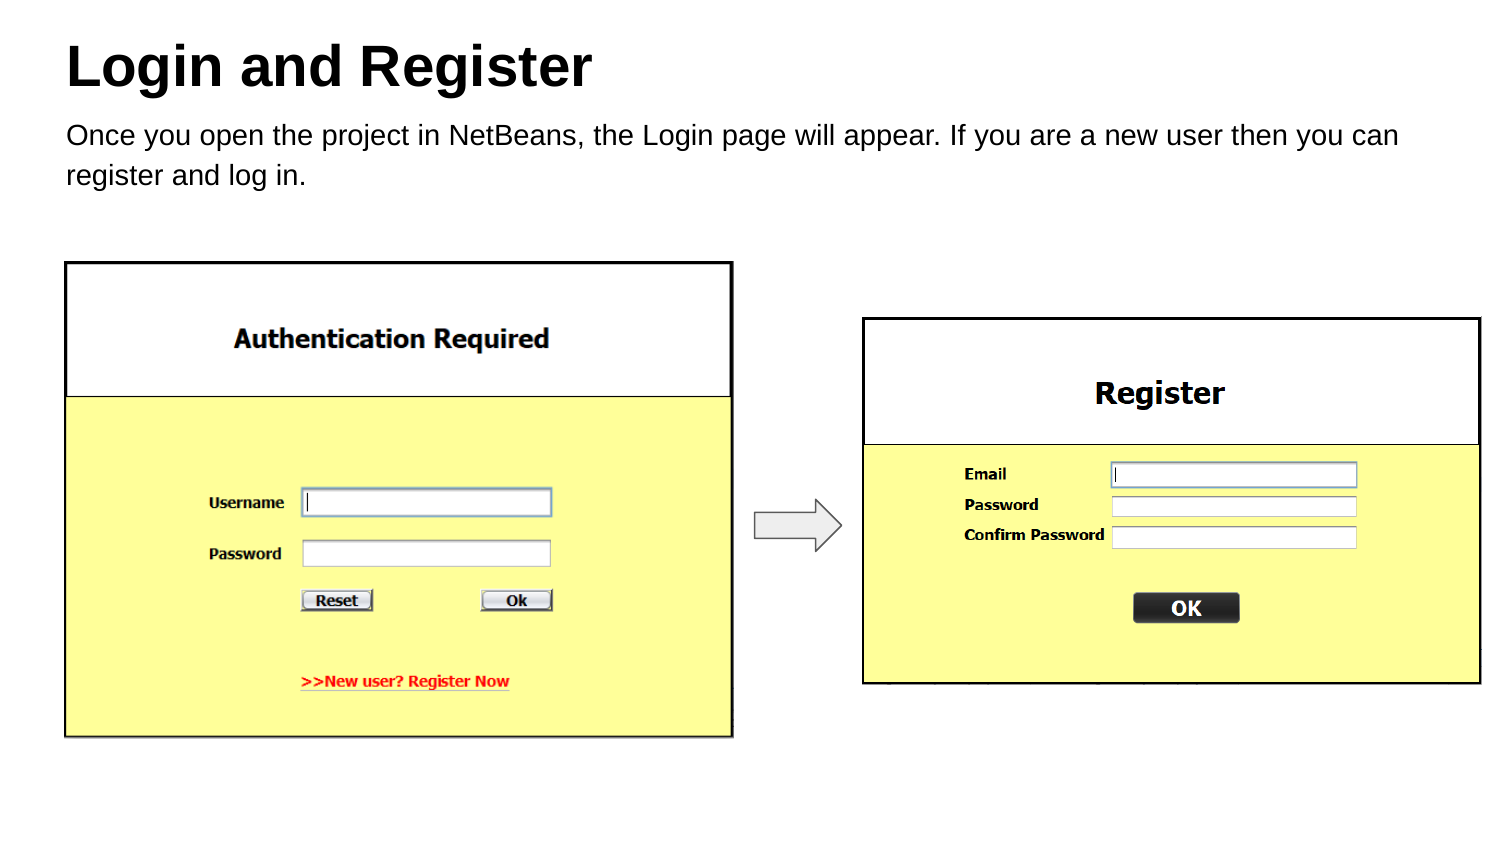

# Login and Register
Once you open the project in NetBeans, the Login page will appear. If you are a new user then you can register and log in.